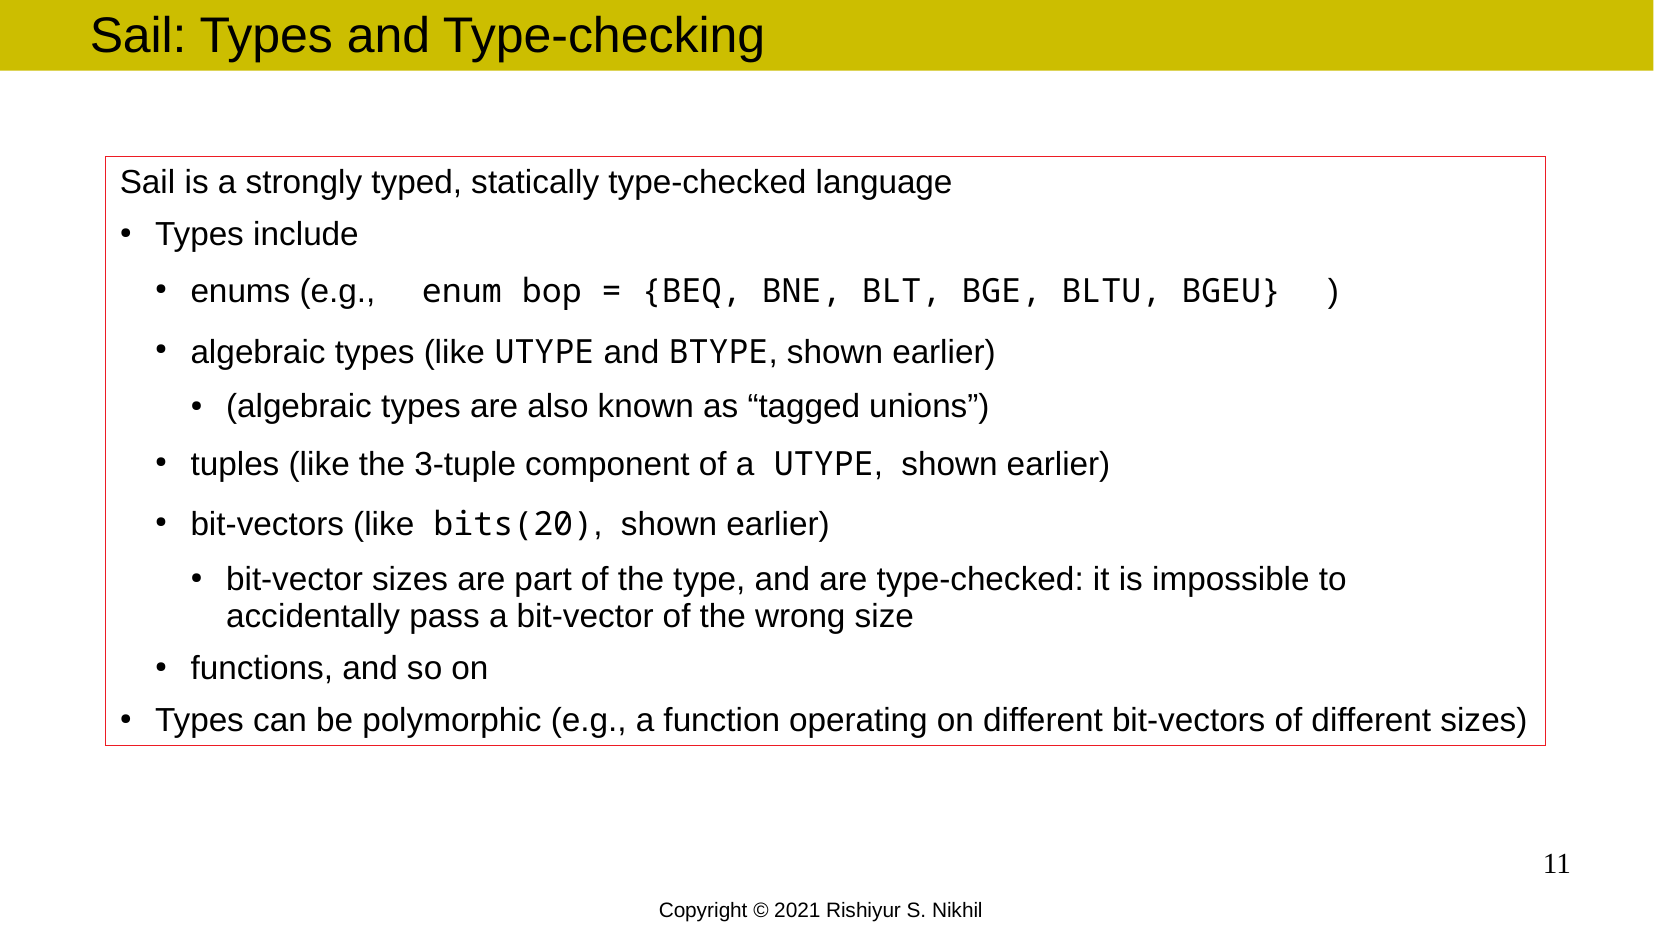

Sail: Types and Type-checking
Sail is a strongly typed, statically type-checked language
Types include
enums (e.g., enum bop = {BEQ, BNE, BLT, BGE, BLTU, BGEU} )
algebraic types (like UTYPE and BTYPE, shown earlier)
(algebraic types are also known as “tagged unions”)
tuples (like the 3-tuple component of a UTYPE, shown earlier)
bit-vectors (like bits(20), shown earlier)
bit-vector sizes are part of the type, and are type-checked: it is impossible to accidentally pass a bit-vector of the wrong size
functions, and so on
Types can be polymorphic (e.g., a function operating on different bit-vectors of different sizes)
11